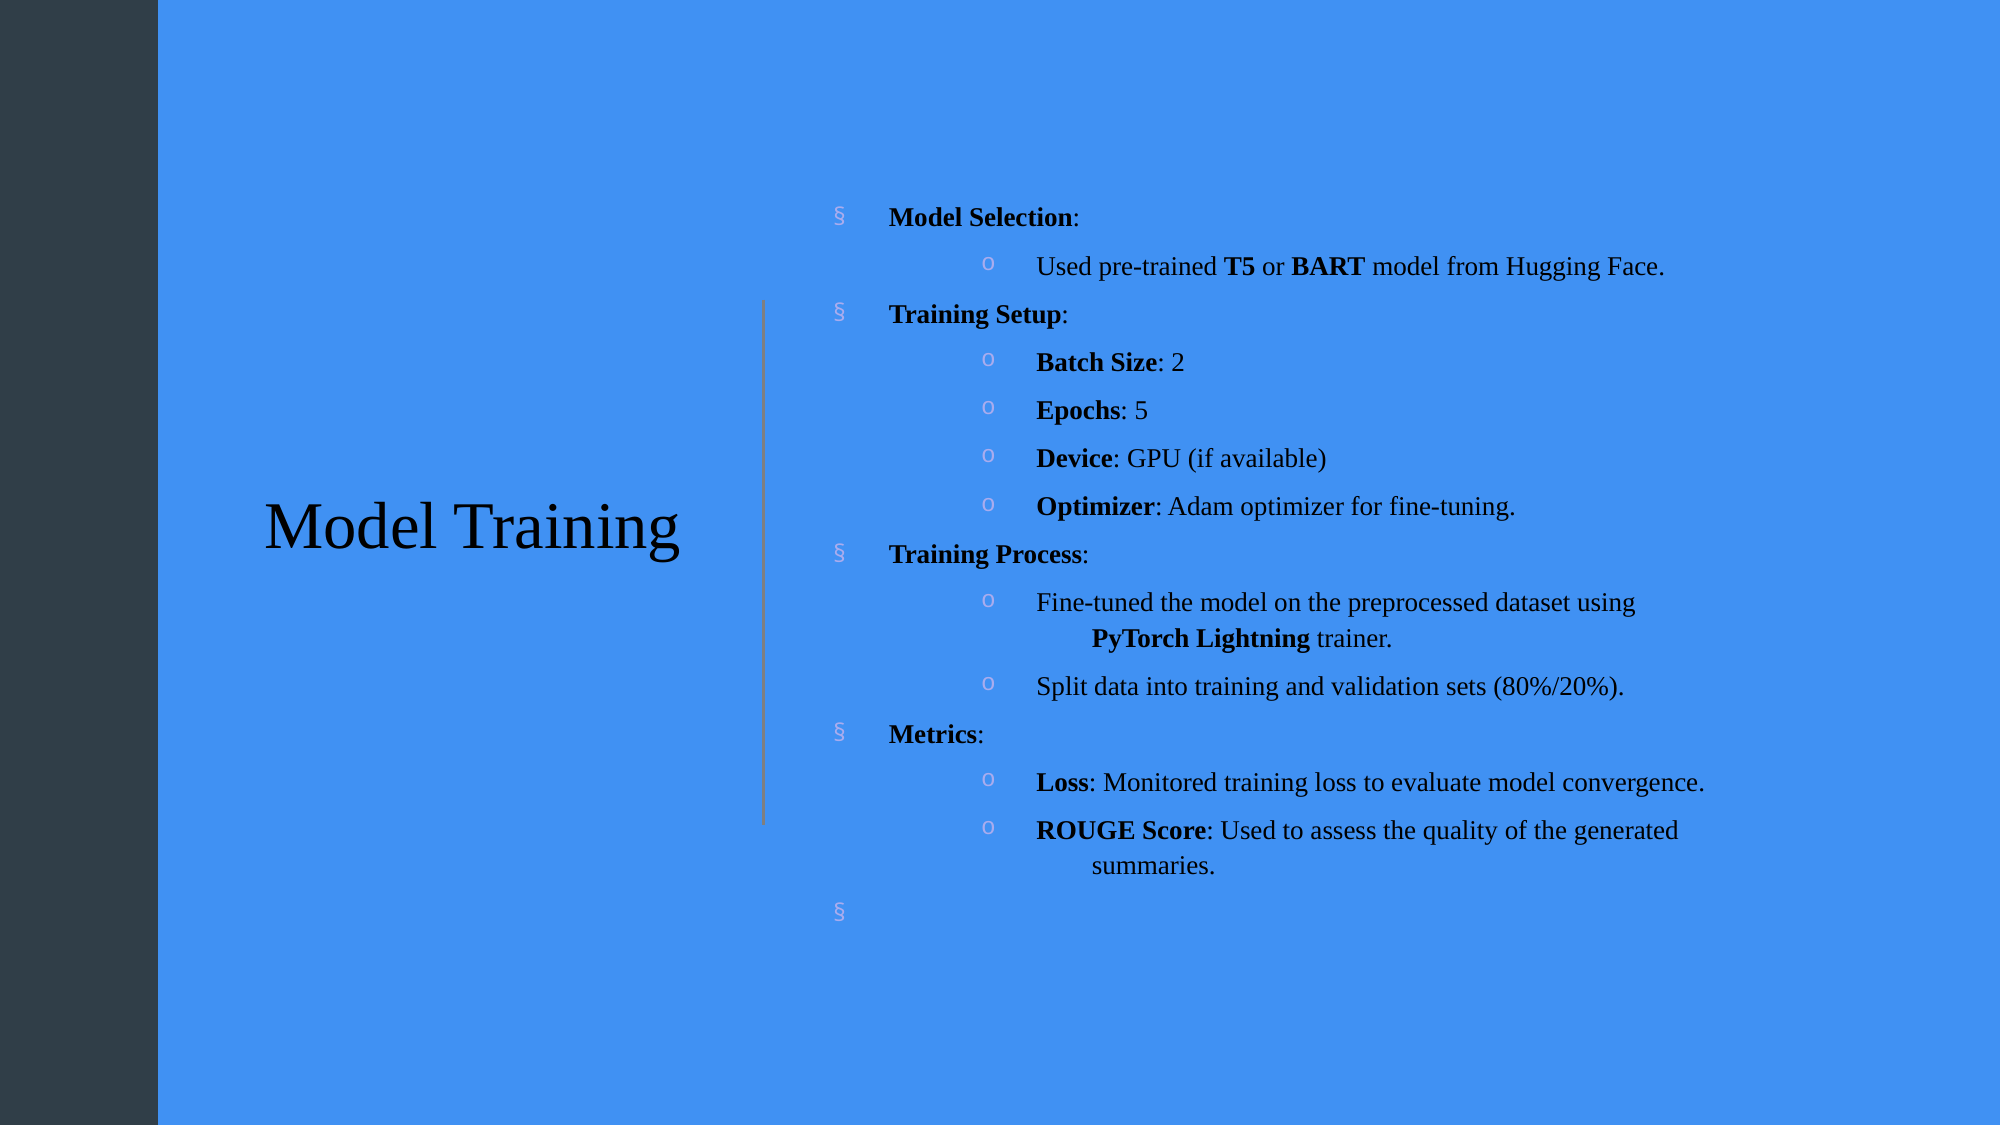

Model Selection:
Used pre-trained T5 or BART model from Hugging Face.
Training Setup:
Batch Size: 2
Epochs: 5
Device: GPU (if available)
Optimizer: Adam optimizer for fine-tuning.
Training Process:
Fine-tuned the model on the preprocessed dataset using PyTorch Lightning trainer.
Split data into training and validation sets (80%/20%).
Metrics:
Loss: Monitored training loss to evaluate model convergence.
ROUGE Score: Used to assess the quality of the generated summaries.
# Model Training